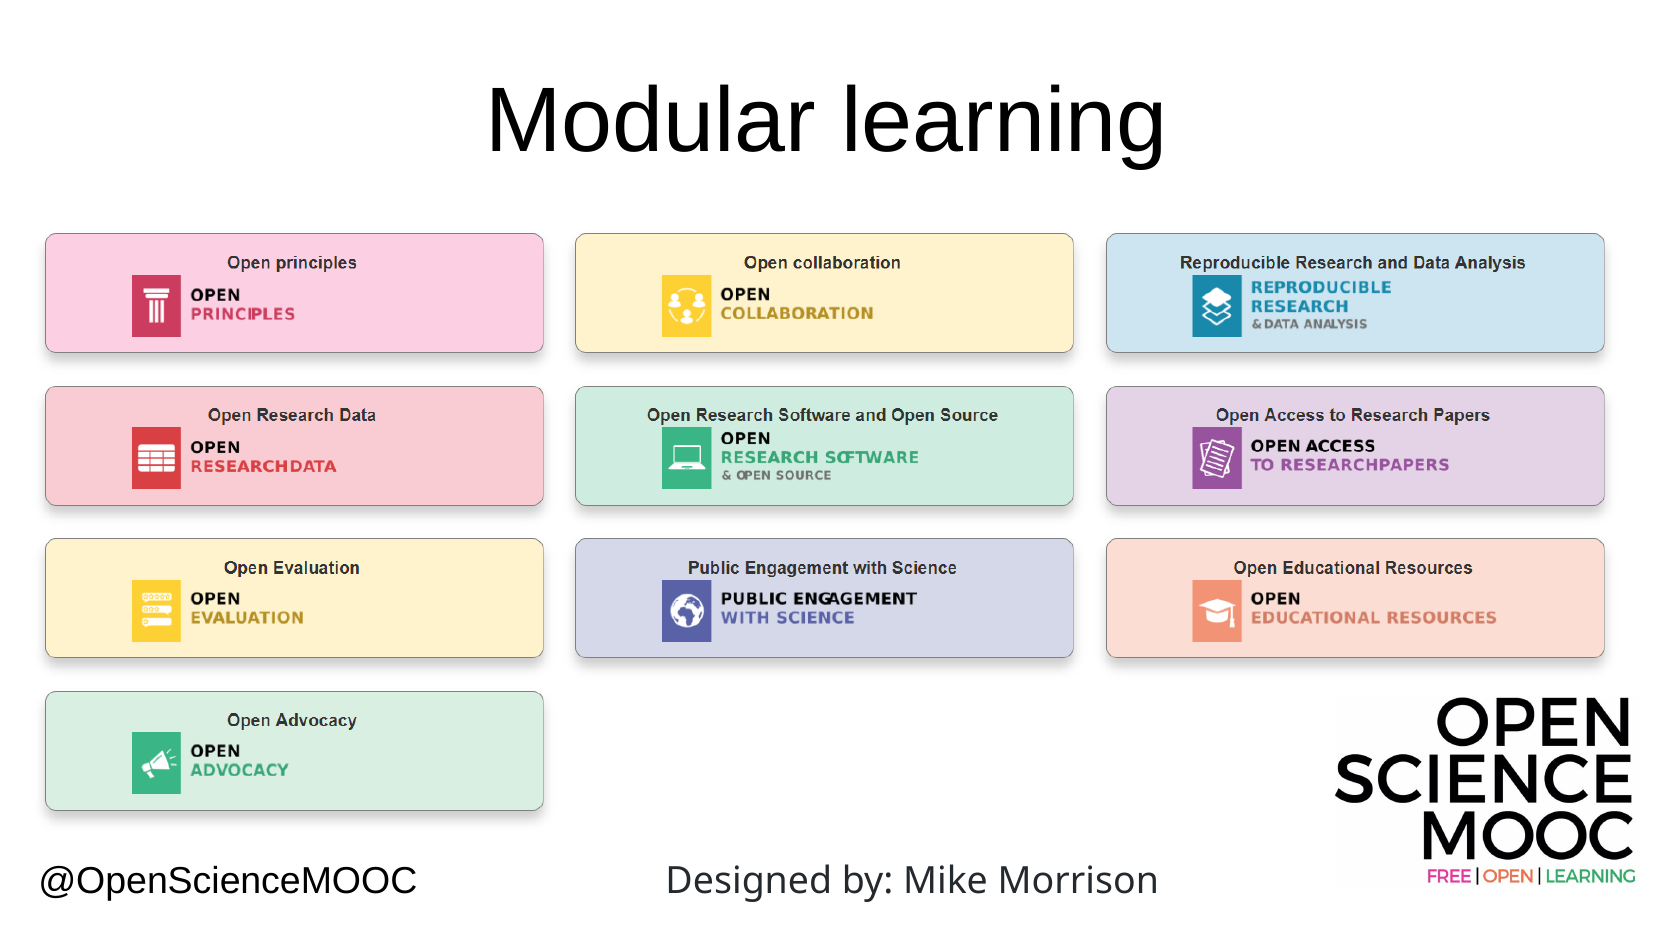

# Modular learning
Designed by: Mike Morrison
@OpenScienceMOOC